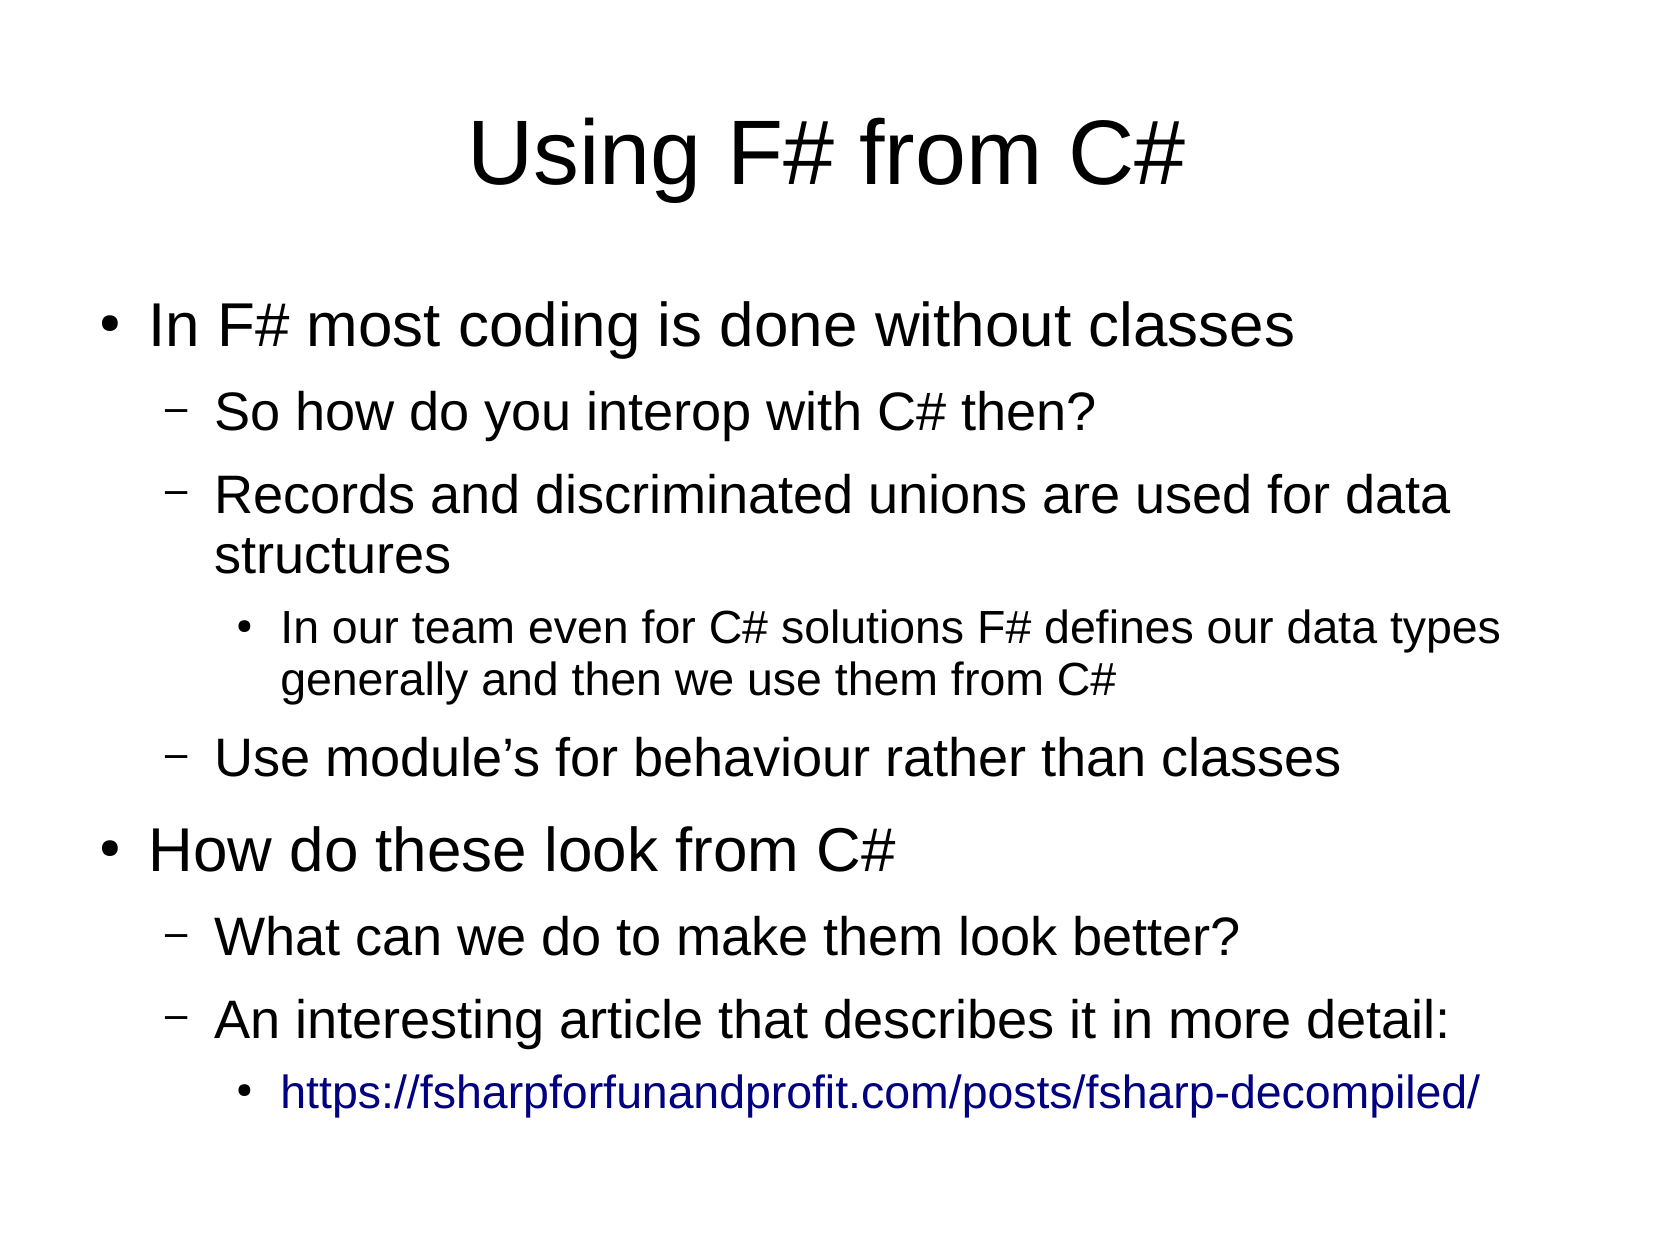

# Using F# from C#
In F# most coding is done without classes
So how do you interop with C# then?
Records and discriminated unions are used for data structures
In our team even for C# solutions F# defines our data types generally and then we use them from C#
Use module’s for behaviour rather than classes
How do these look from C#
What can we do to make them look better?
An interesting article that describes it in more detail:
https://fsharpforfunandprofit.com/posts/fsharp-decompiled/